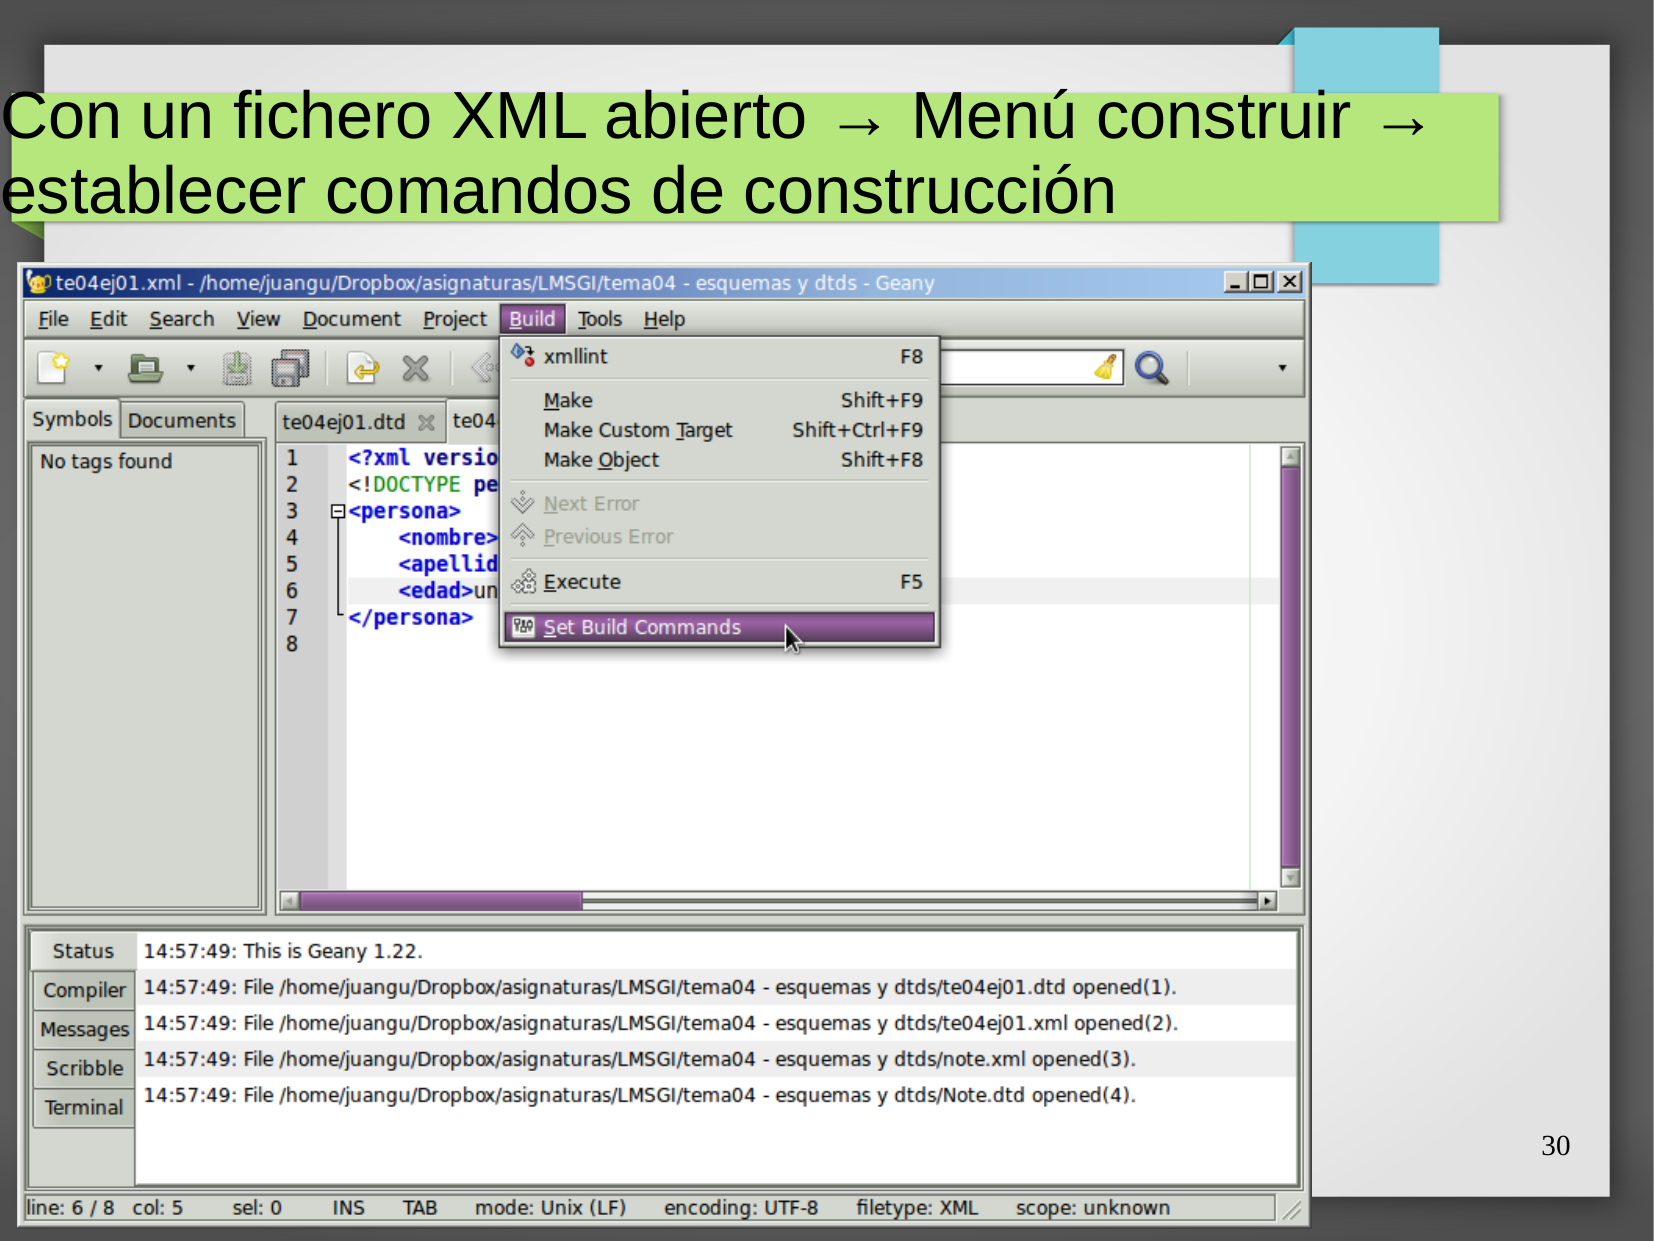

# Con un fichero XML abierto → Menú construir → establecer comandos de construcción
Curso 2013/14
IES Virgen del Carmen - LMSGI
30